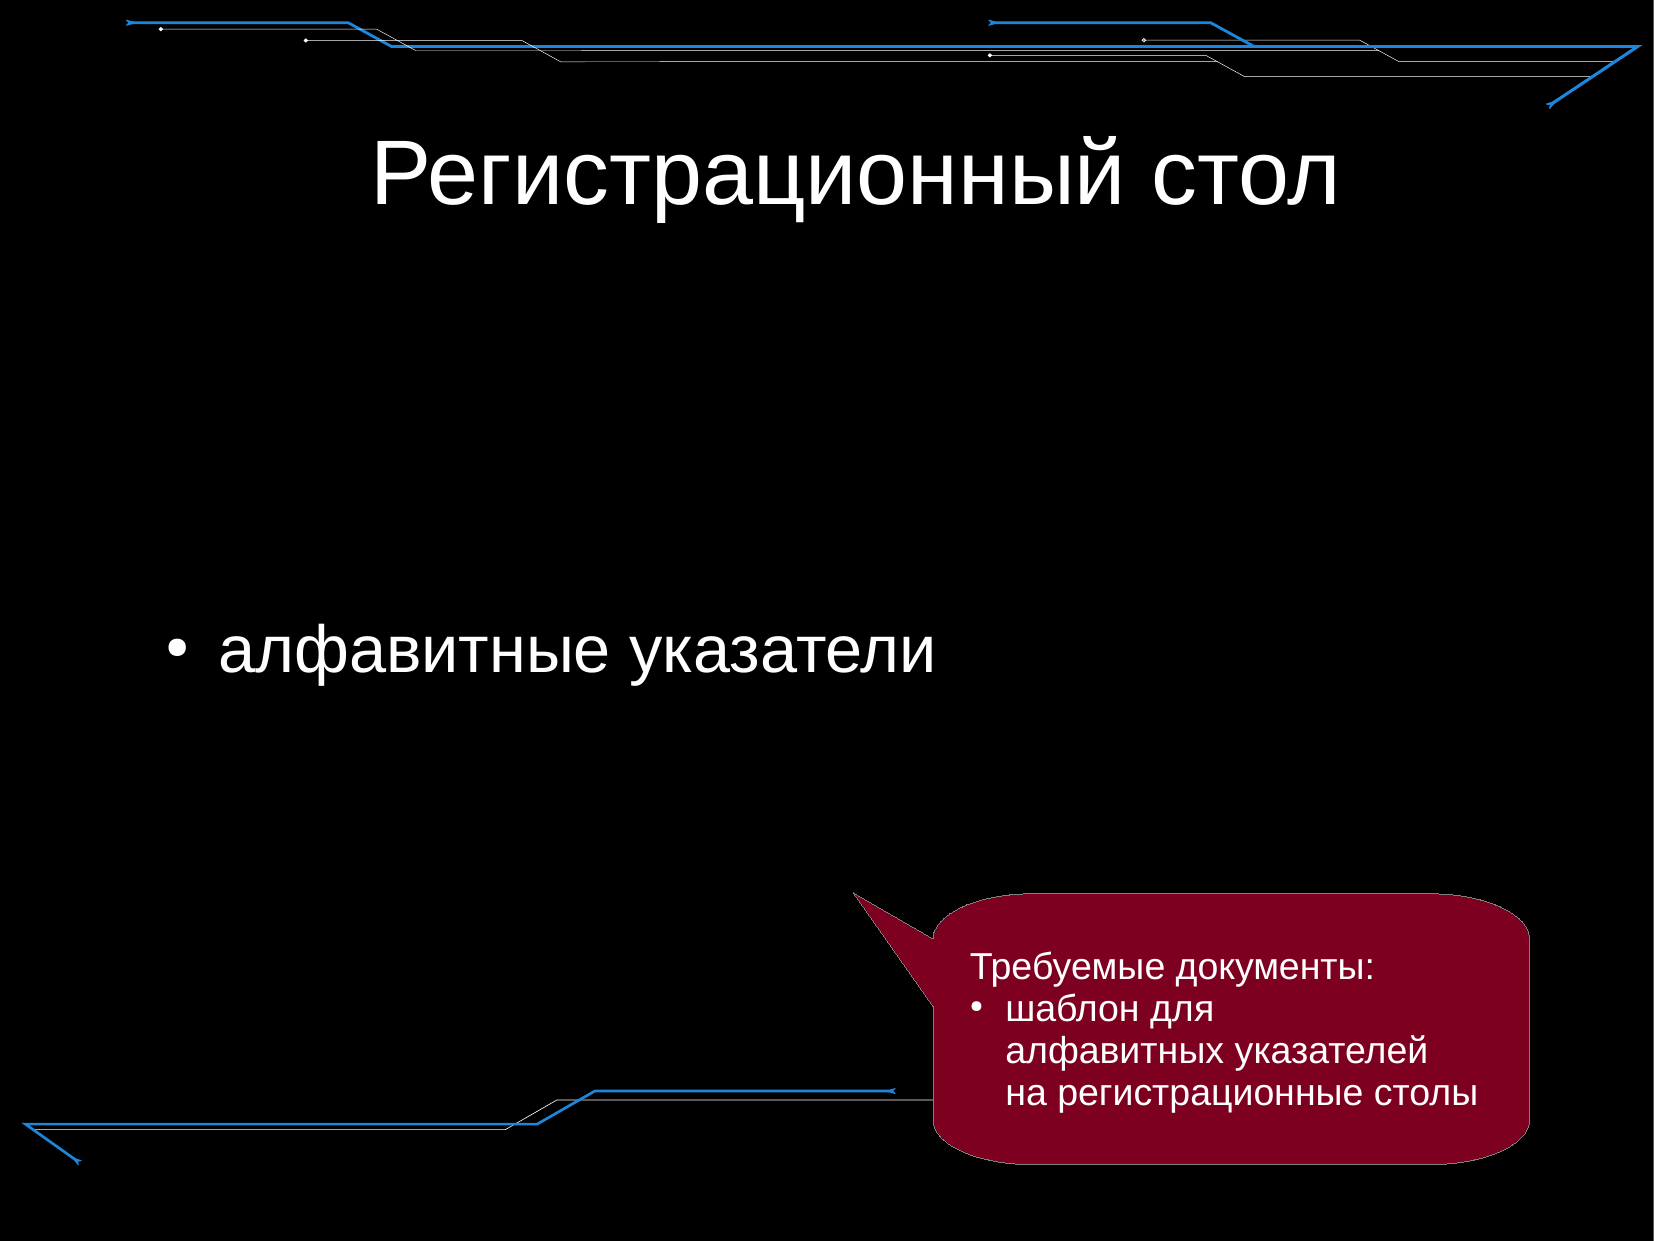

# Регистрационный стол
алфавитные указатели
Требуемые документы:
шаблон для
алфавитных указателей
на регистрационные столы